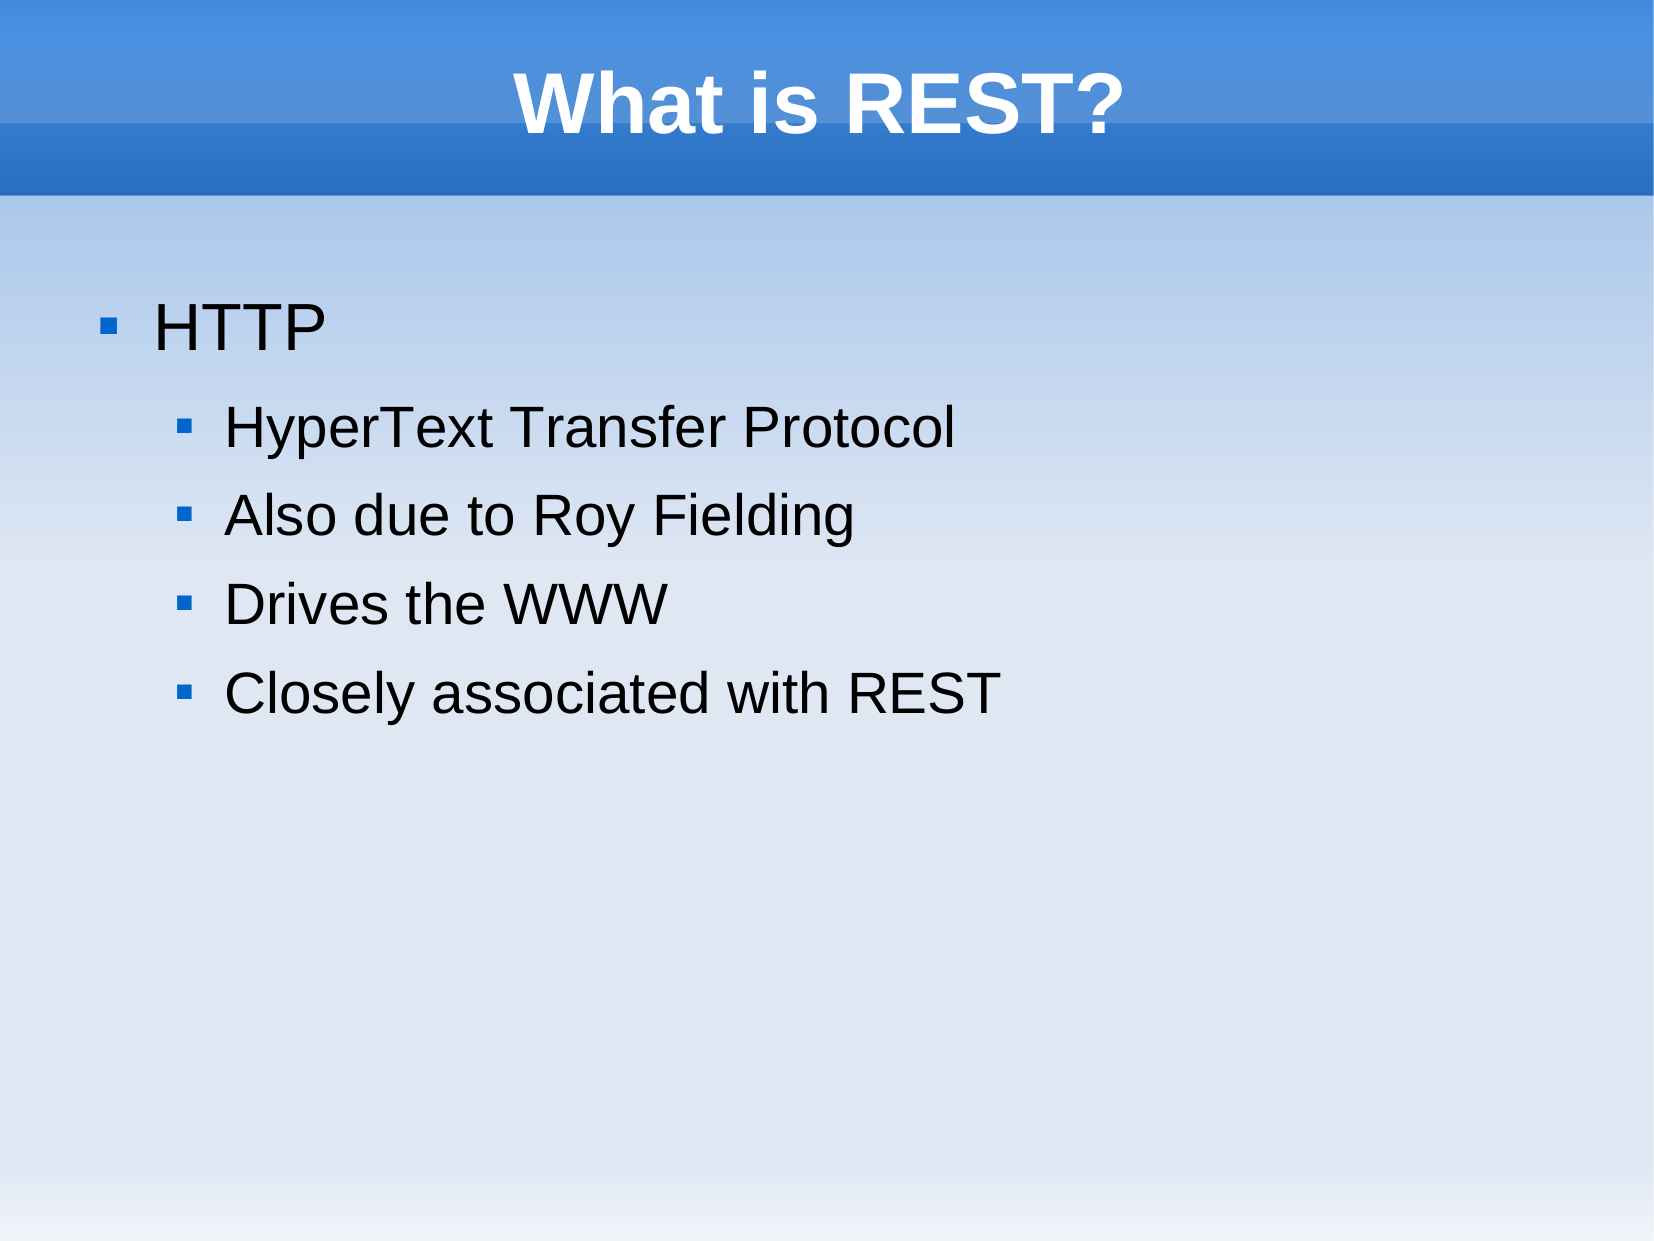

# What is REST?
HTTP
HyperText Transfer Protocol
Also due to Roy Fielding
Drives the WWW
Closely associated with REST